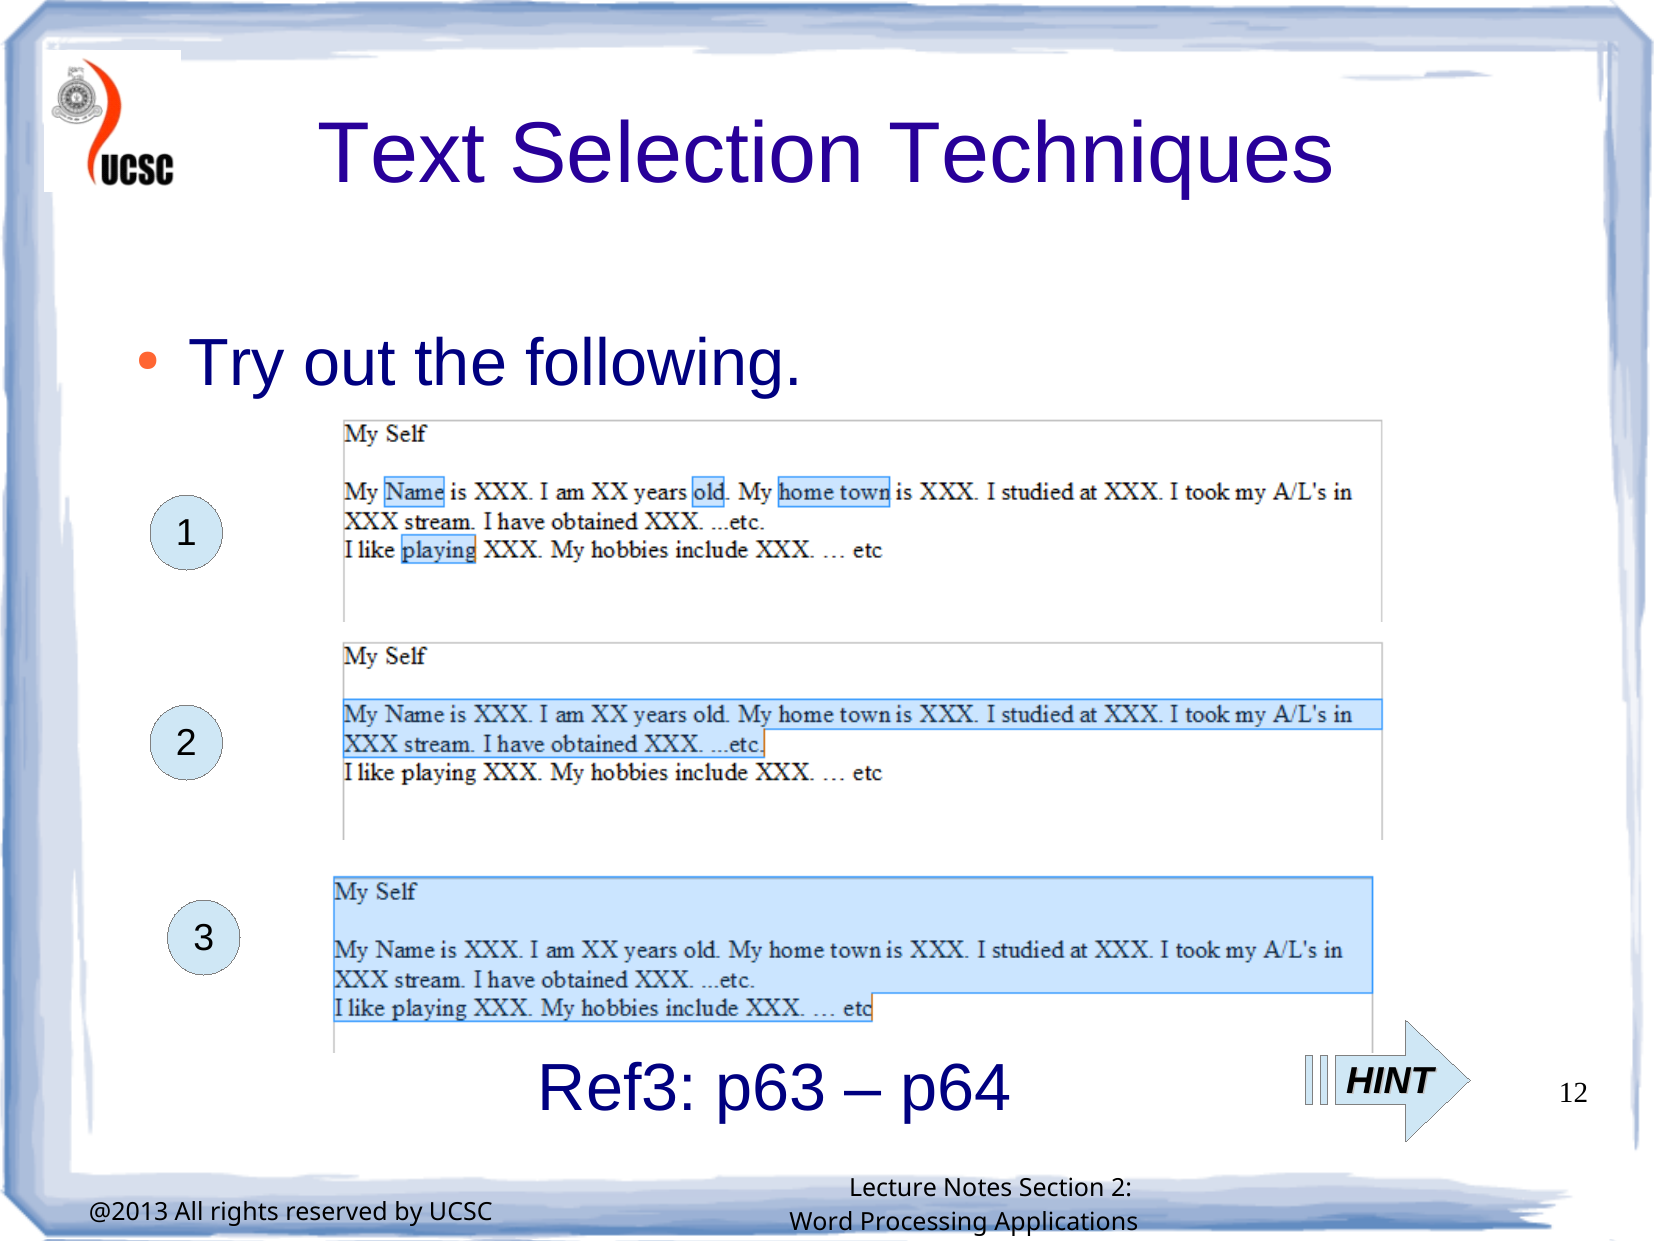

# Text Selection Techniques
Try out the following.
1
2
3
HINT
Ref3: p63 – p64
12